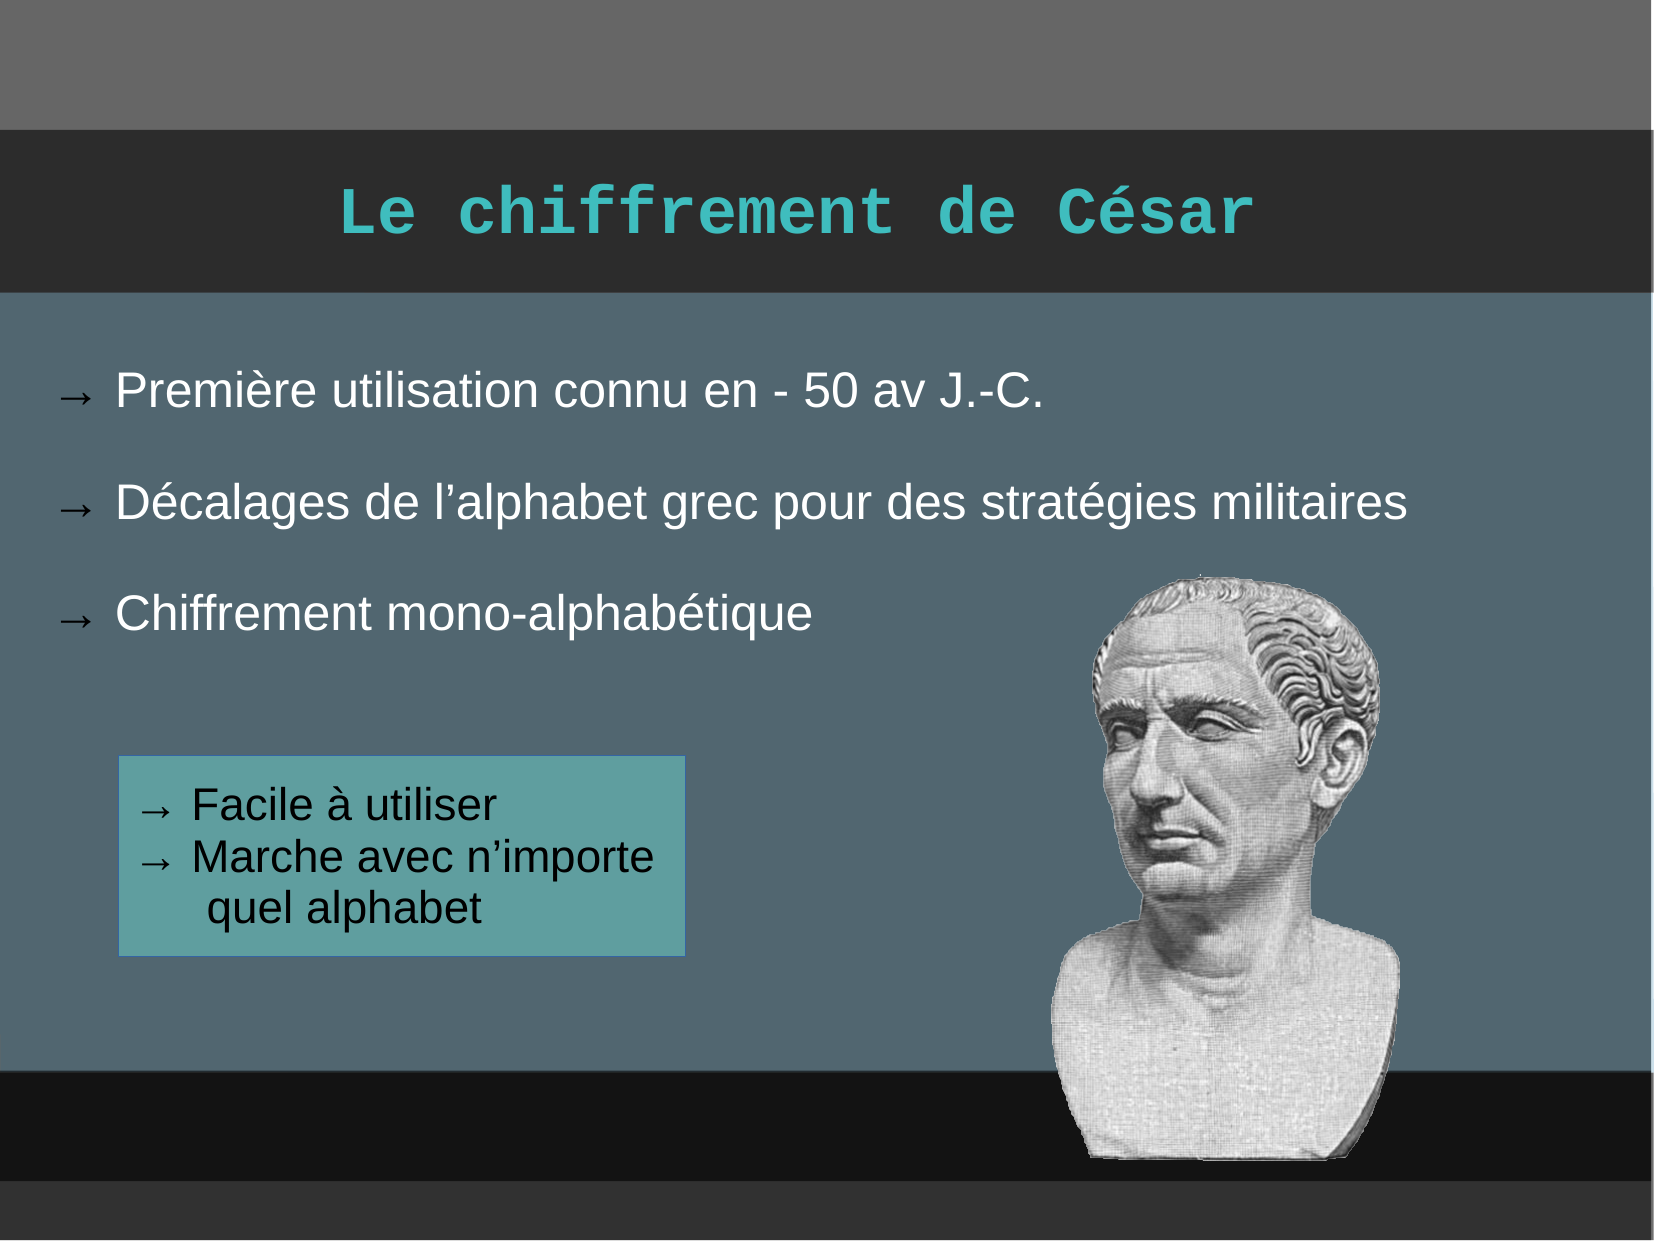

# Le chiffrement de César
→ Première utilisation connu en - 50 av J.-C.
→ Décalages de l’alphabet grec pour des stratégies militaires
→ Chiffrement mono-alphabétique
→ Facile à utiliser
→ Marche avec n’importe
	quel alphabet
4